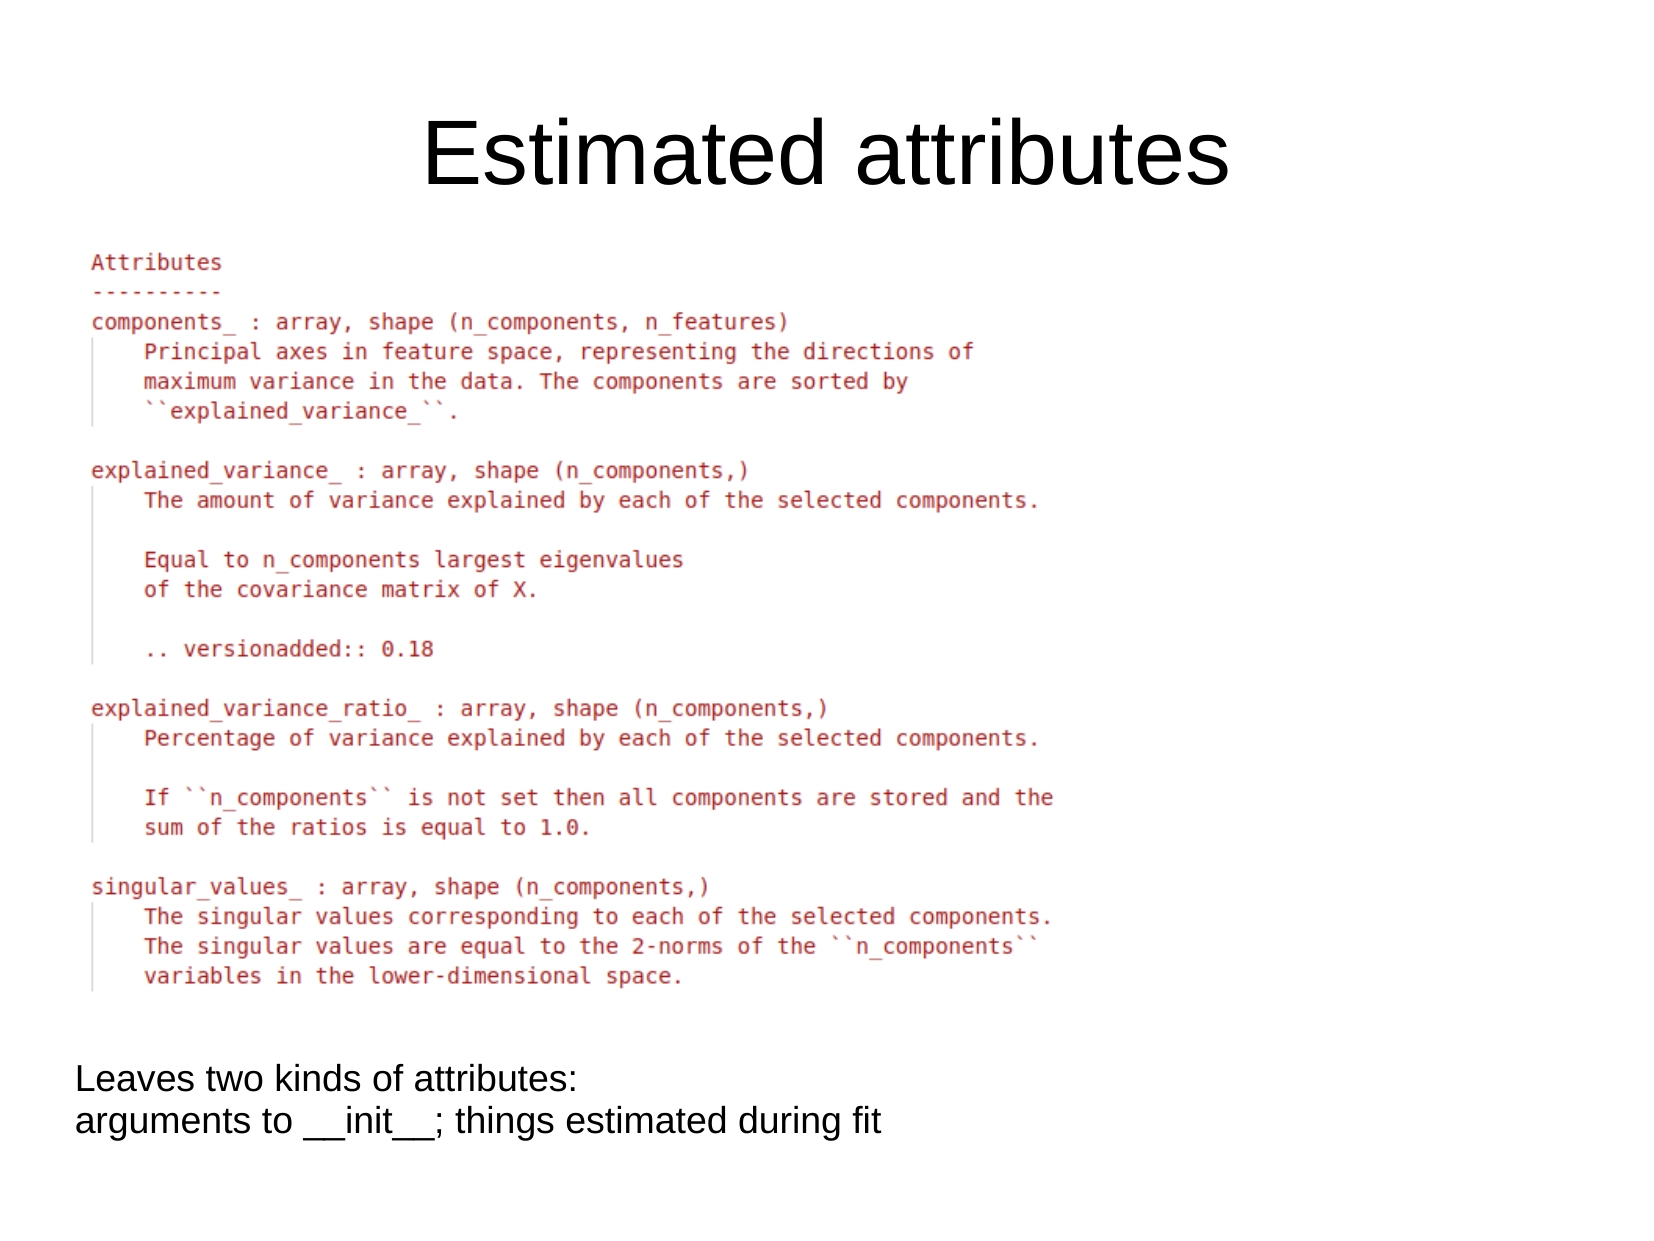

# Estimated attributes
Leaves two kinds of attributes:
arguments to __init__; things estimated during fit